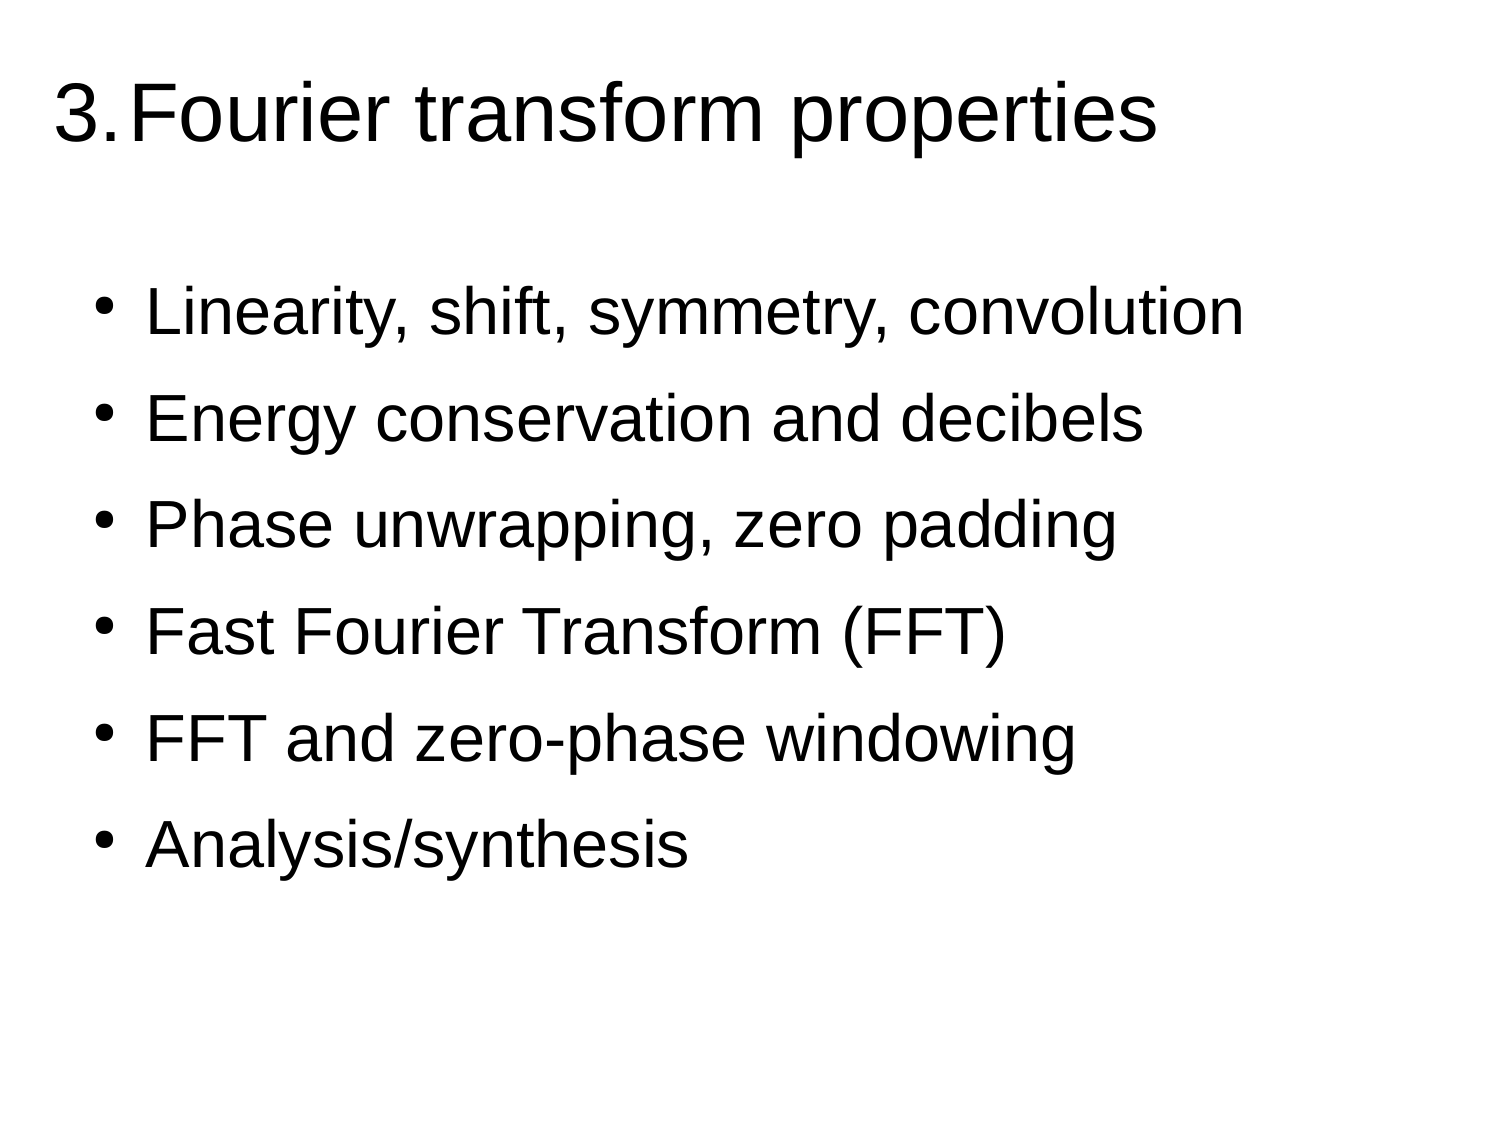

# 3.	Fourier transform properties
Linearity, shift, symmetry, convolution
Energy conservation and decibels
Phase unwrapping, zero padding
Fast Fourier Transform (FFT)
FFT and zero-phase windowing
Analysis/synthesis